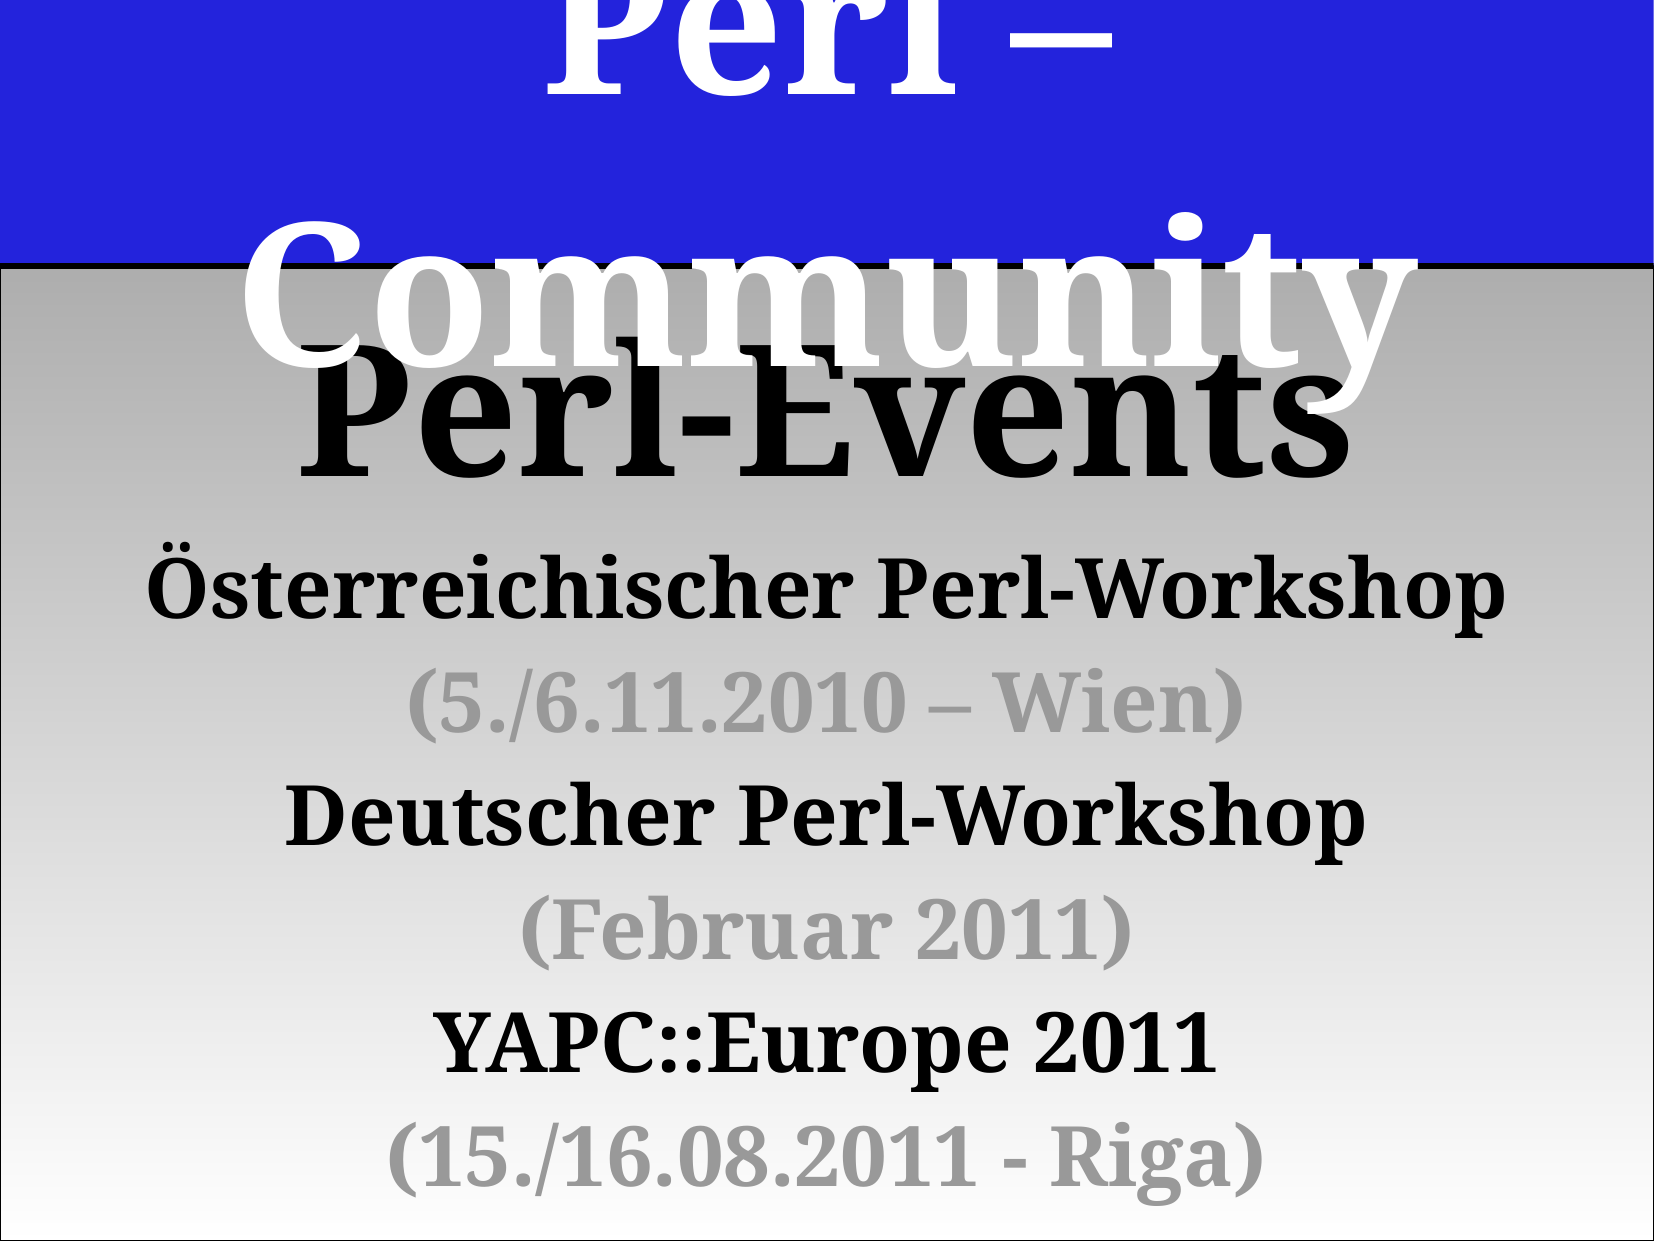

Perl – Community
# Perl-Events
Österreichischer Perl-Workshop (5./6.11.2010 – Wien)
Deutscher Perl-Workshop
(Februar 2011)
YAPC::Europe 2011
(15./16.08.2011 - Riga)